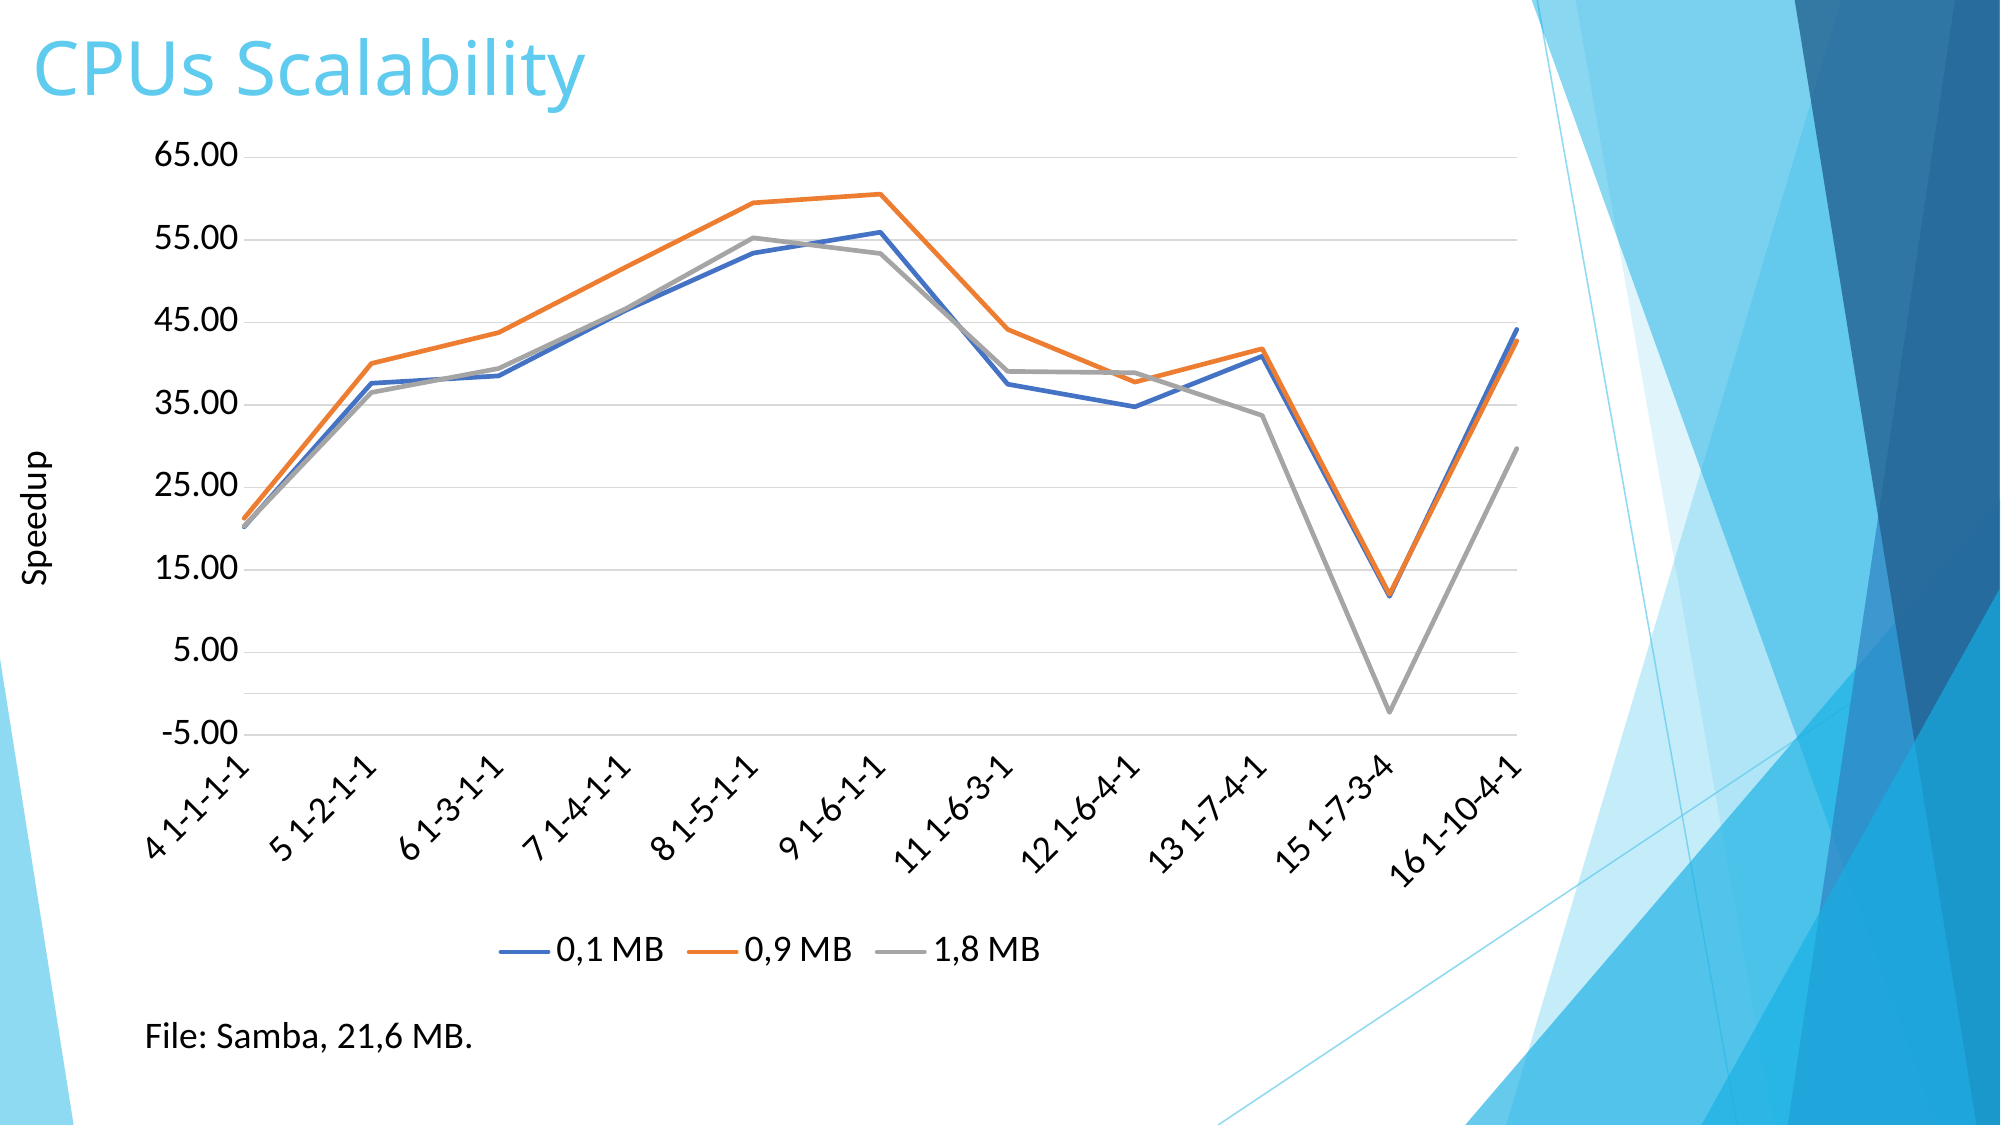

# CPUs Scalability
### Chart
| Category | 0,1 MB | 0,9 MB | 1,8 MB |
|---|---|---|---|
| 4 1-1-1-1 | 20.2069716775599 | 21.24415179345 | 20.3138181204657 |
| 5 1-2-1-1 | 37.6221159842029 | 40.0240144086452 | 36.5045941807044 |
| 6 1-3-1-1 | 38.5146443514644 | 43.764125744812 | 39.4134897360704 |
| 7 1-4-1-1 | 46.4823008849557 | 51.7129228100607 | 46.6680378445084 |
| 8 1-5-1-1 | 53.4059314179796 | 59.4939594255756 | 55.2580013063357 |
| 9 1-6-1-1 | 55.9349976448422 | 60.5553005966039 | 53.3548387096774 |
| 11 1-6-3-1 | 37.5077881619938 | 44.1491553358055 | 39.0600624024961 |
| 12 1-6-4-1 | 34.7649094239772 | 37.7633392400079 | 38.8975457732762 |
| 13 1-7-4-1 | 40.9023196424771 | 41.8119173084718 | 33.7146071629477 |
| 15 1-7-3-4 | 11.7845686307614 | 12.0236951649055 | -2.28829816388052 |
| 16 1-10-4-1 | 44.1541476159373 | 42.7667822893287 | 29.7017097126228 |File: Samba, 21,6 MB.